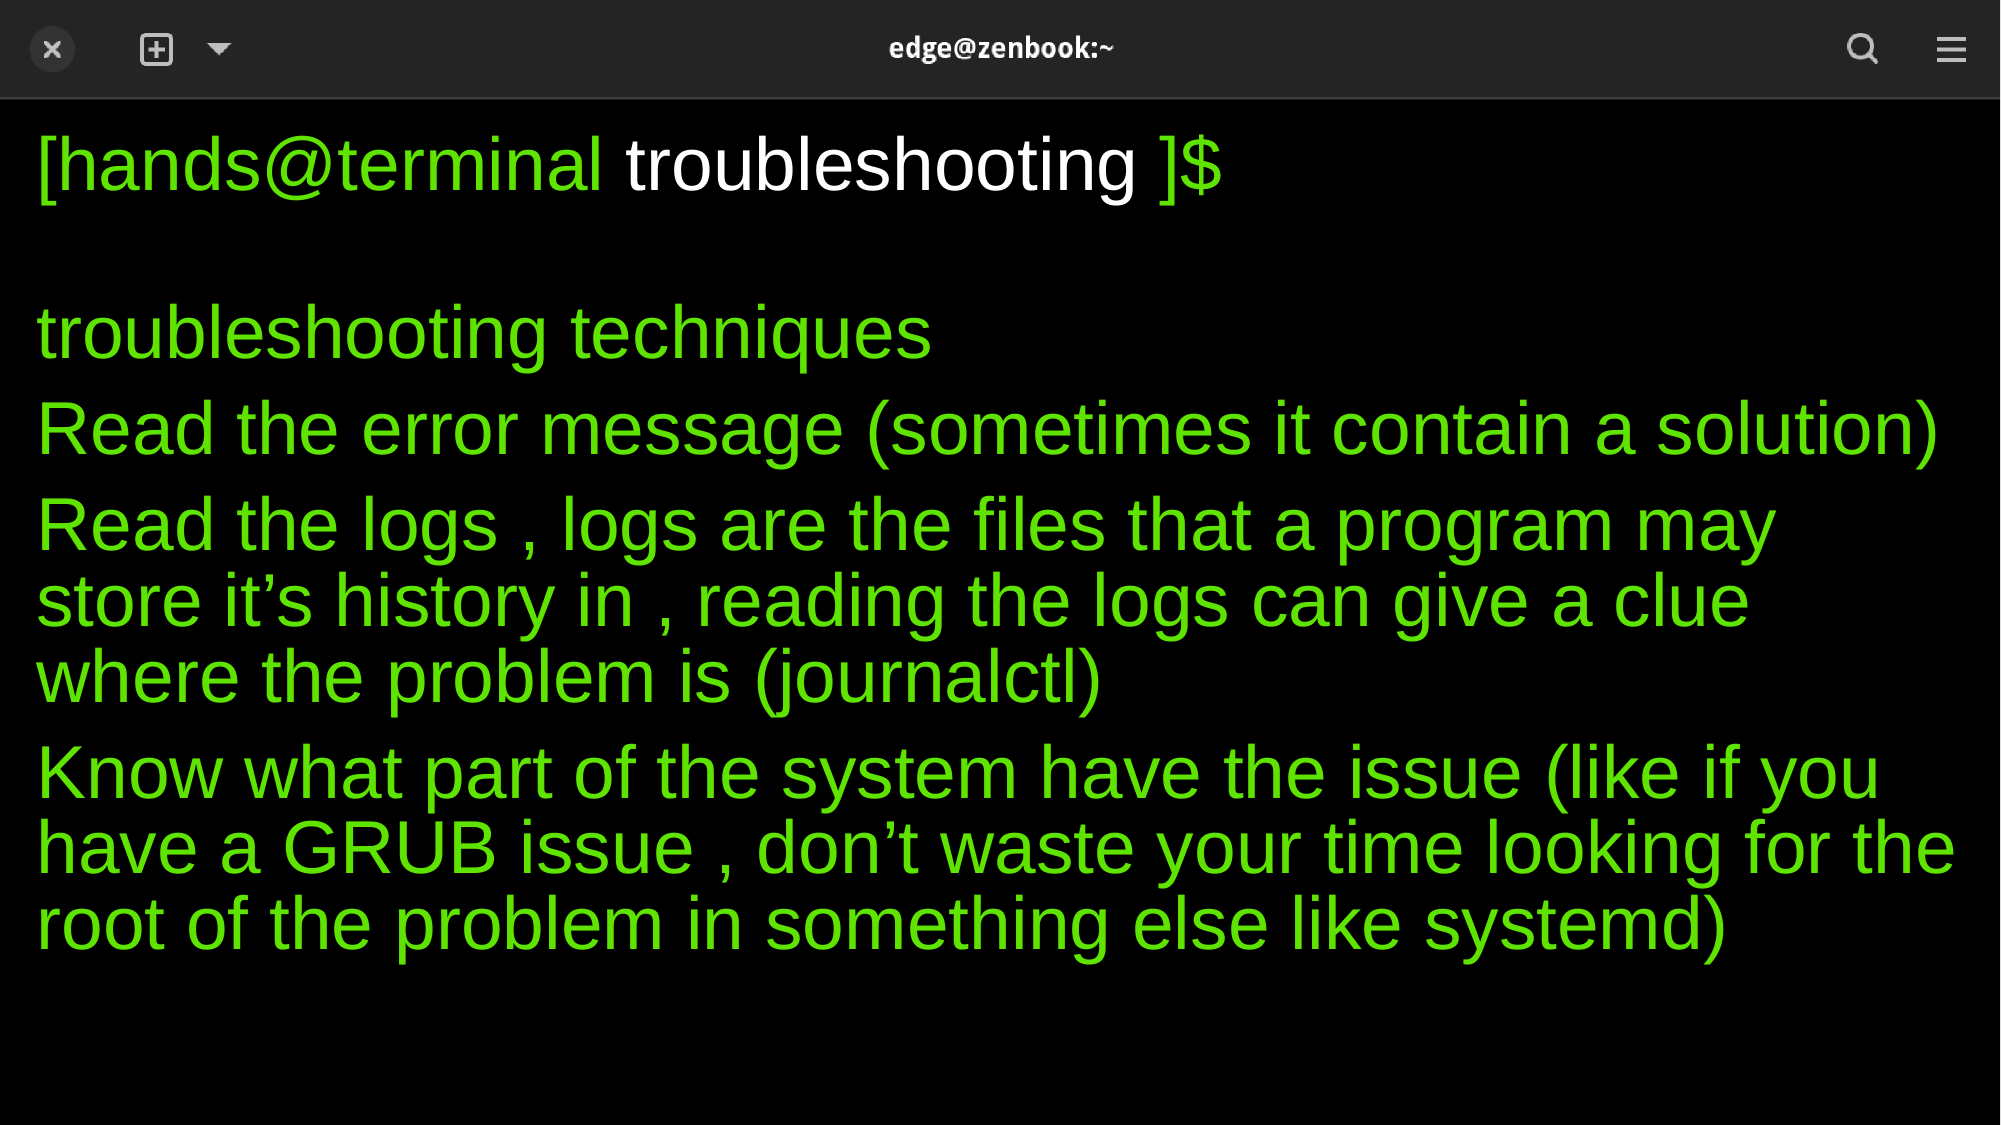

# [hands@terminal troubleshooting ]$
troubleshooting techniques
Read the error message (sometimes it contain a solution)
Read the logs , logs are the files that a program may store it’s history in , reading the logs can give a clue where the problem is (journalctl)
Know what part of the system have the issue (like if you have a GRUB issue , don’t waste your time looking for the root of the problem in something else like systemd)